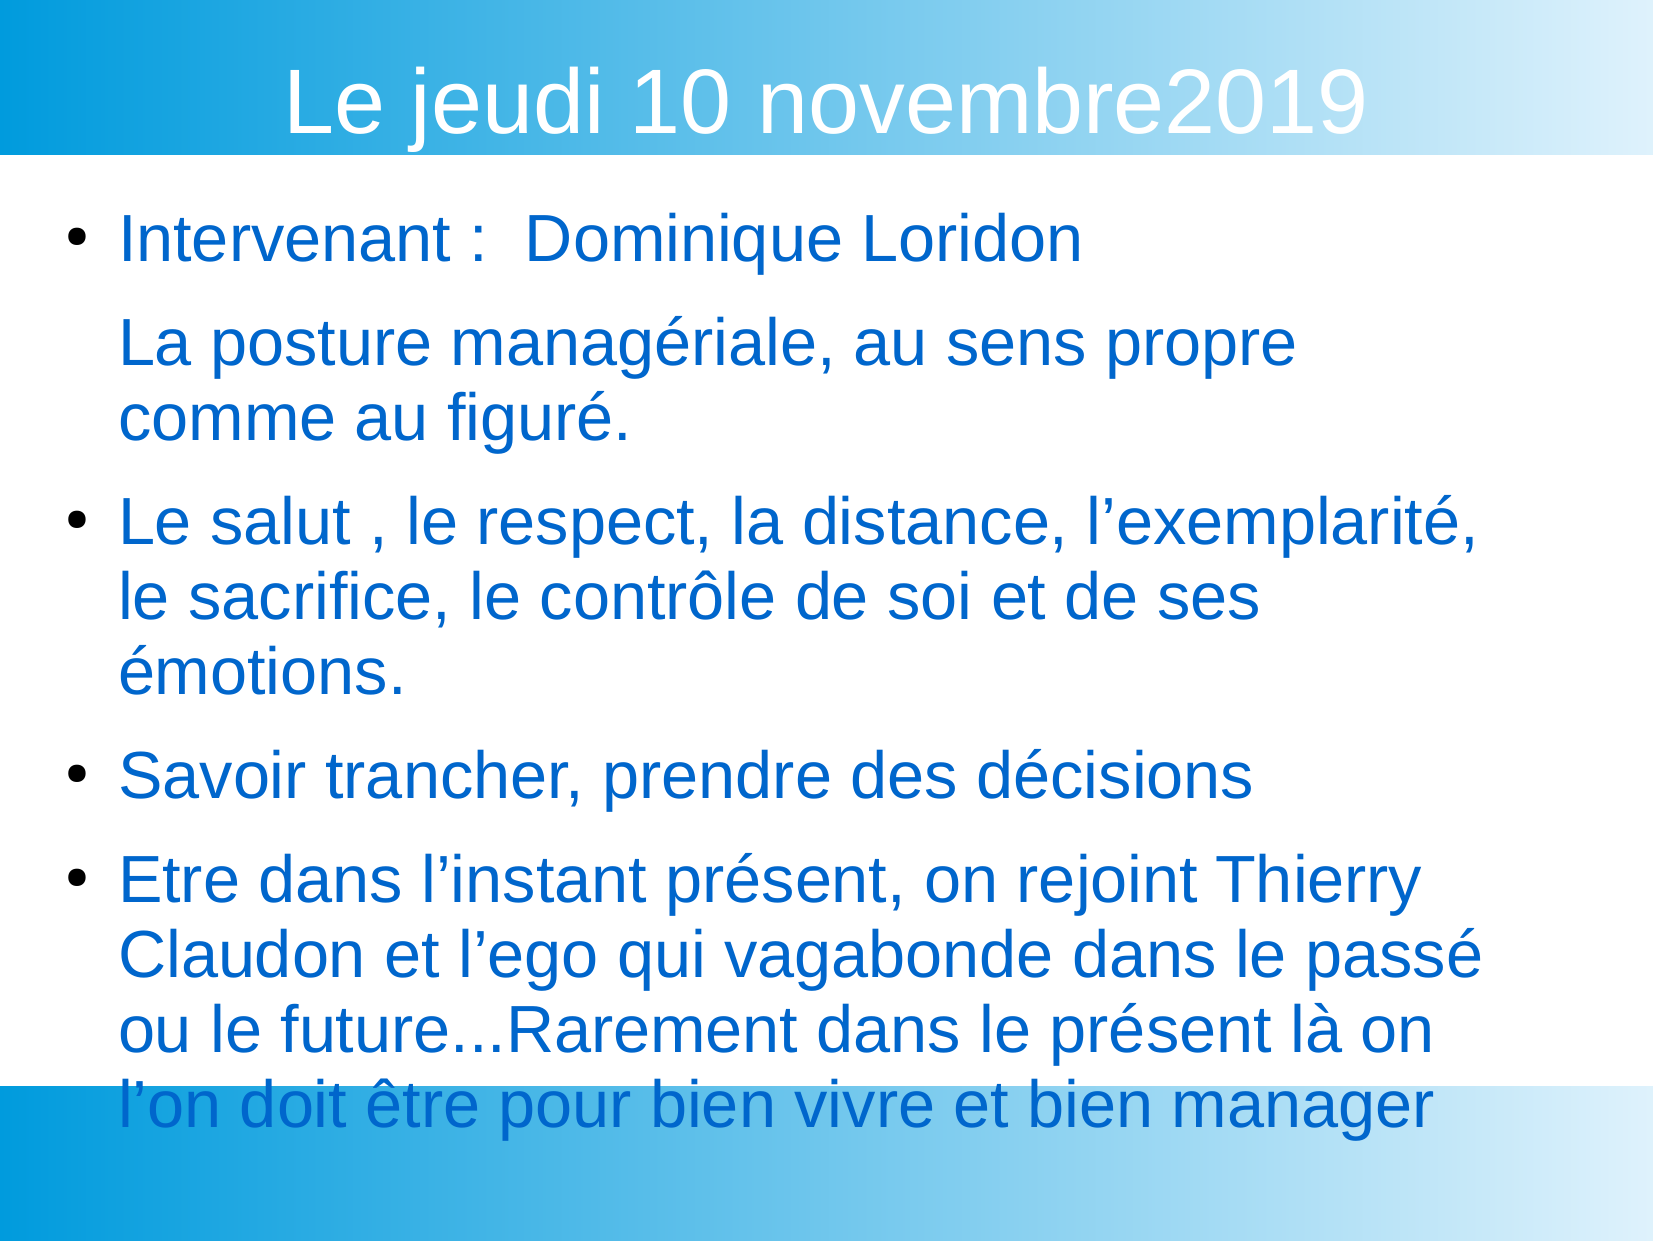

# Le jeudi 10 novembre2019
Intervenant : Dominique Loridon
La posture managériale, au sens propre comme au figuré.
Le salut , le respect, la distance, l’exemplarité, le sacrifice, le contrôle de soi et de ses émotions.
Savoir trancher, prendre des décisions
Etre dans l’instant présent, on rejoint Thierry Claudon et l’ego qui vagabonde dans le passé ou le future...Rarement dans le présent là on l’on doit être pour bien vivre et bien manager